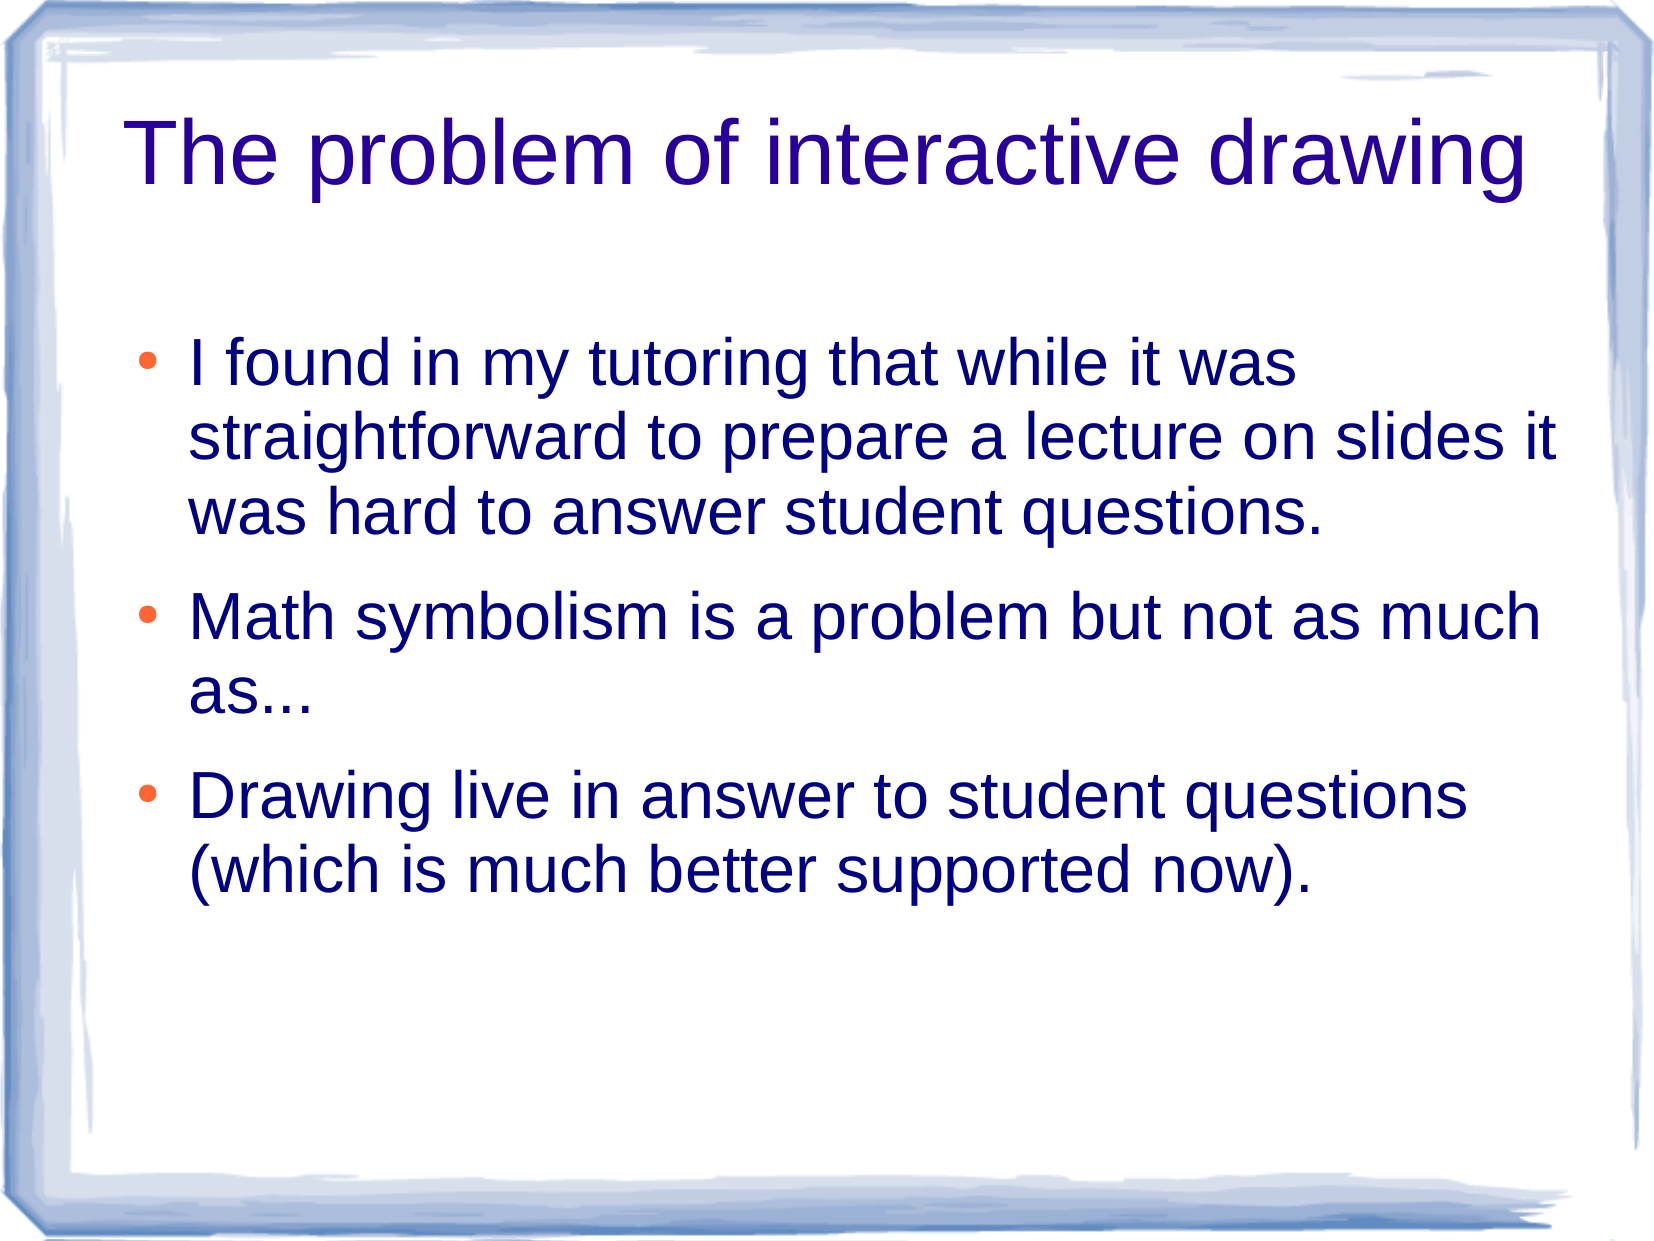

# The problem of interactive drawing
I found in my tutoring that while it was straightforward to prepare a lecture on slides it was hard to answer student questions.
Math symbolism is a problem but not as much as...
Drawing live in answer to student questions (which is much better supported now).